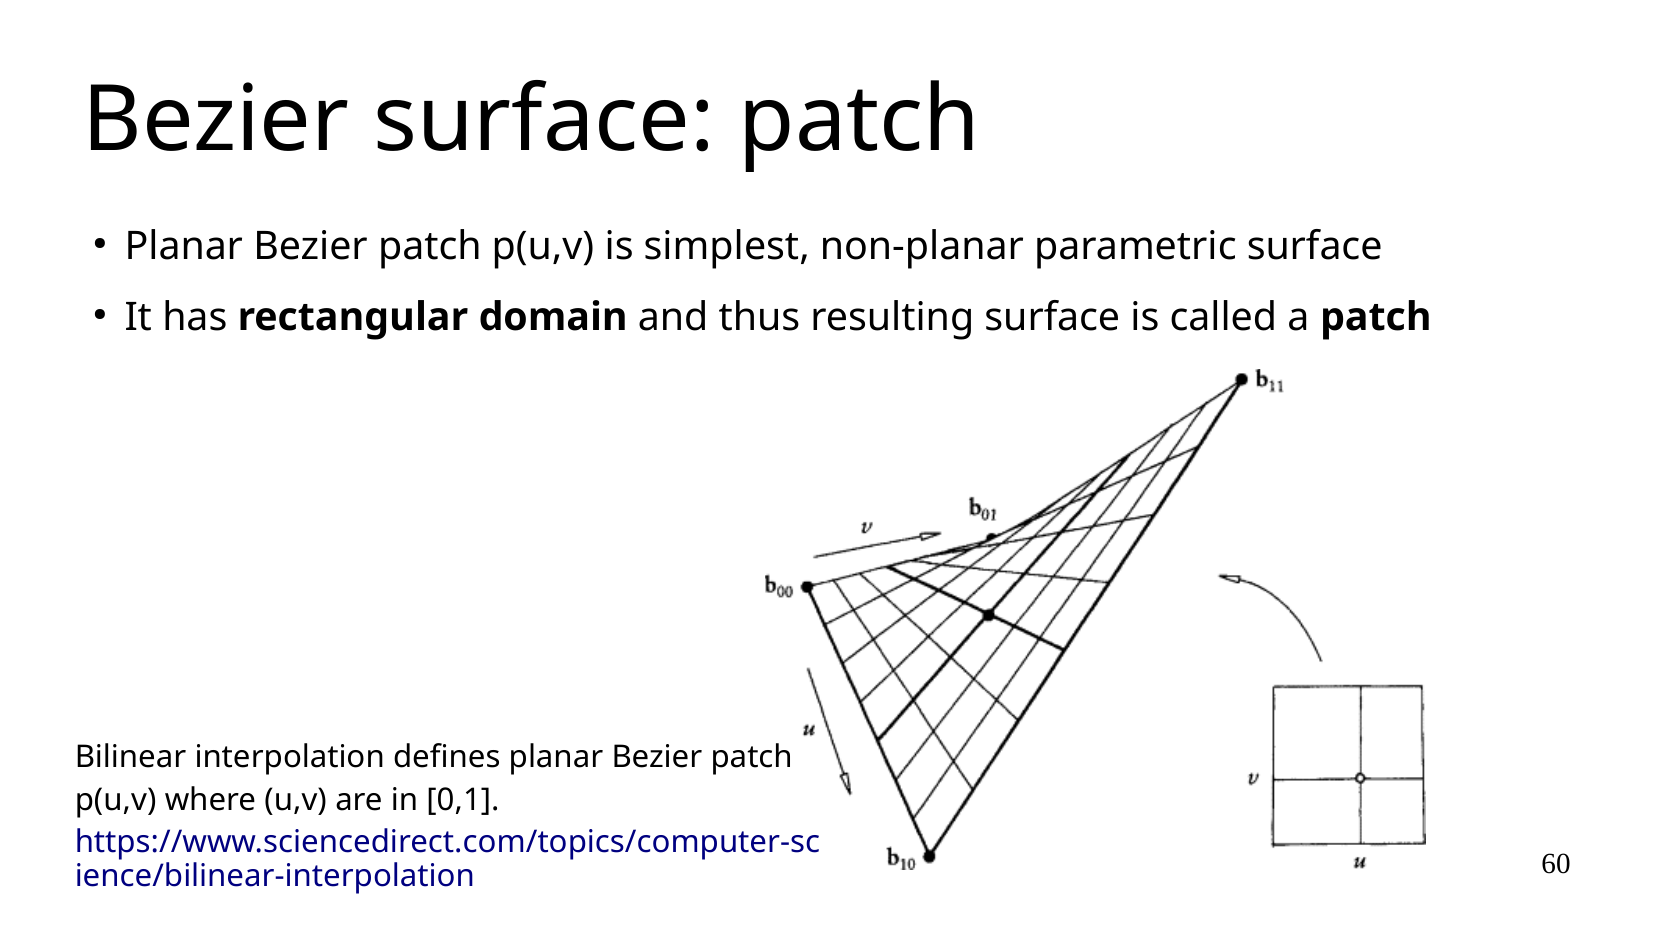

# Bezier surface: patch
Planar Bezier patch p(u,v) is simplest, non-planar parametric surface
It has rectangular domain and thus resulting surface is called a patch
Bilinear interpolation defines planar Bezier patch p(u,v) where (u,v) are in [0,1]. https://www.sciencedirect.com/topics/computer-science/bilinear-interpolation
60